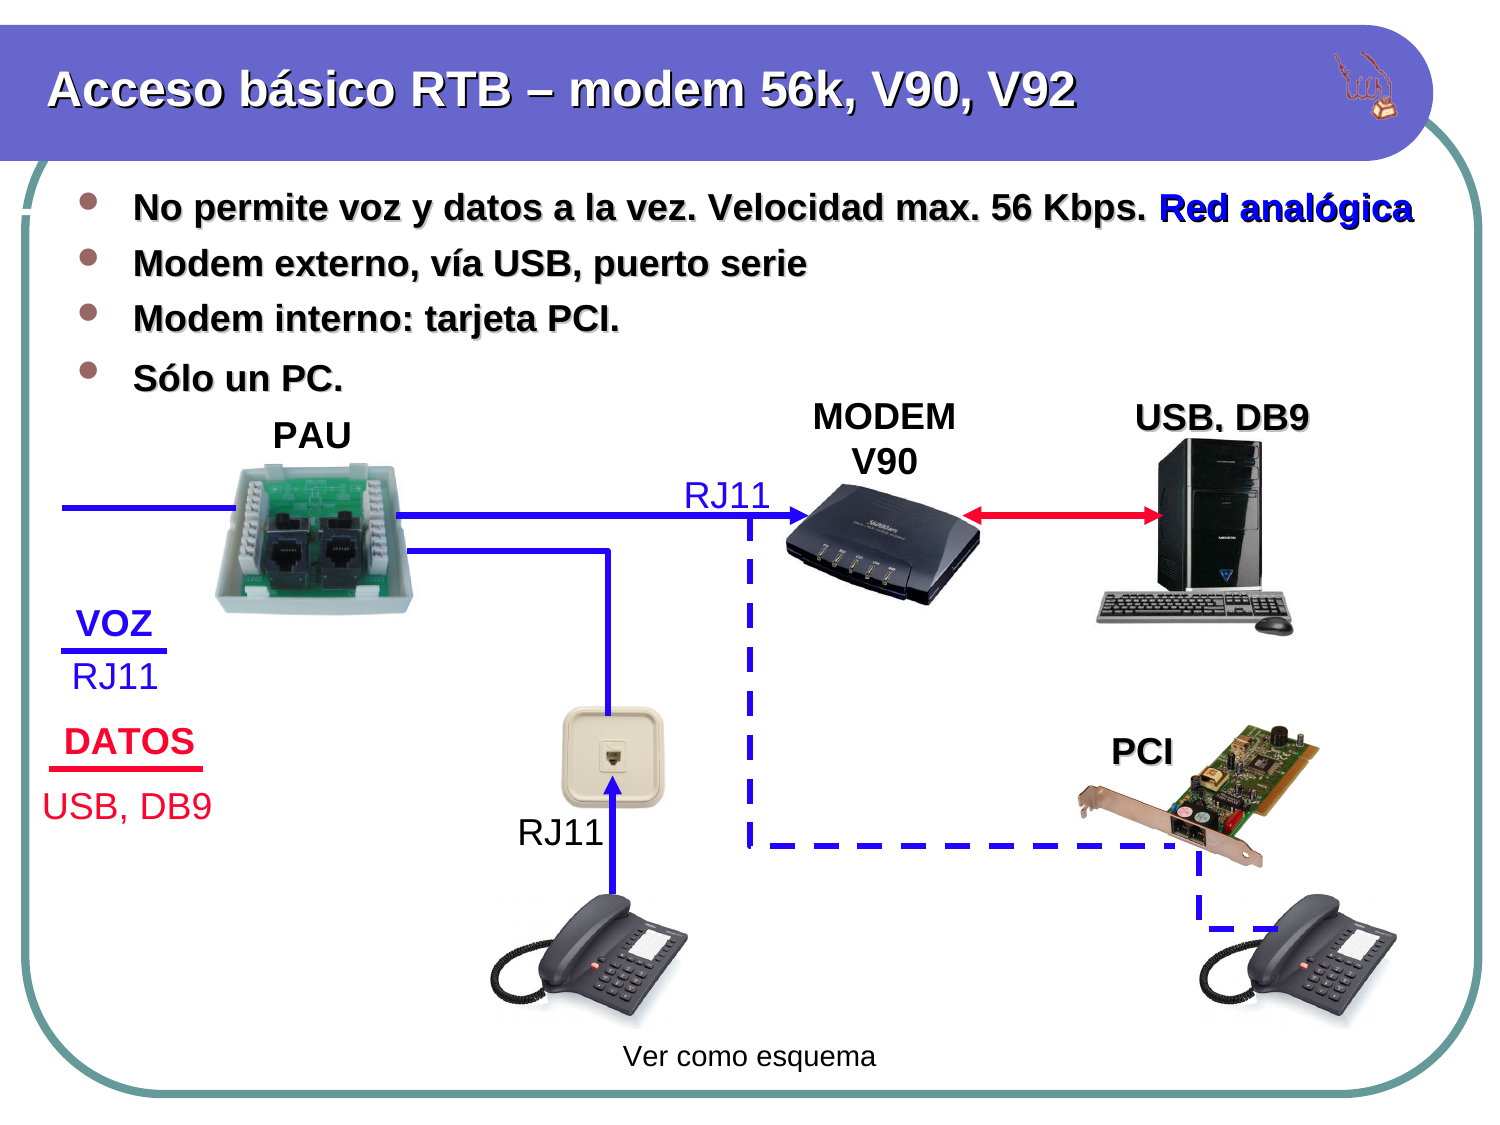

# Acceso básico RTB – modem 56k, V90, V92
No permite voz y datos a la vez. Velocidad max. 56 Kbps. Red analógica
Modem externo, vía USB, puerto serie
Modem interno: tarjeta PCI.
Sólo un PC.
MODEM V90
USB, DB9
PAU
VOZ
DATOS
RJ11
USB, DB9
RJ11
RJ11
PCI
Ver como esquema